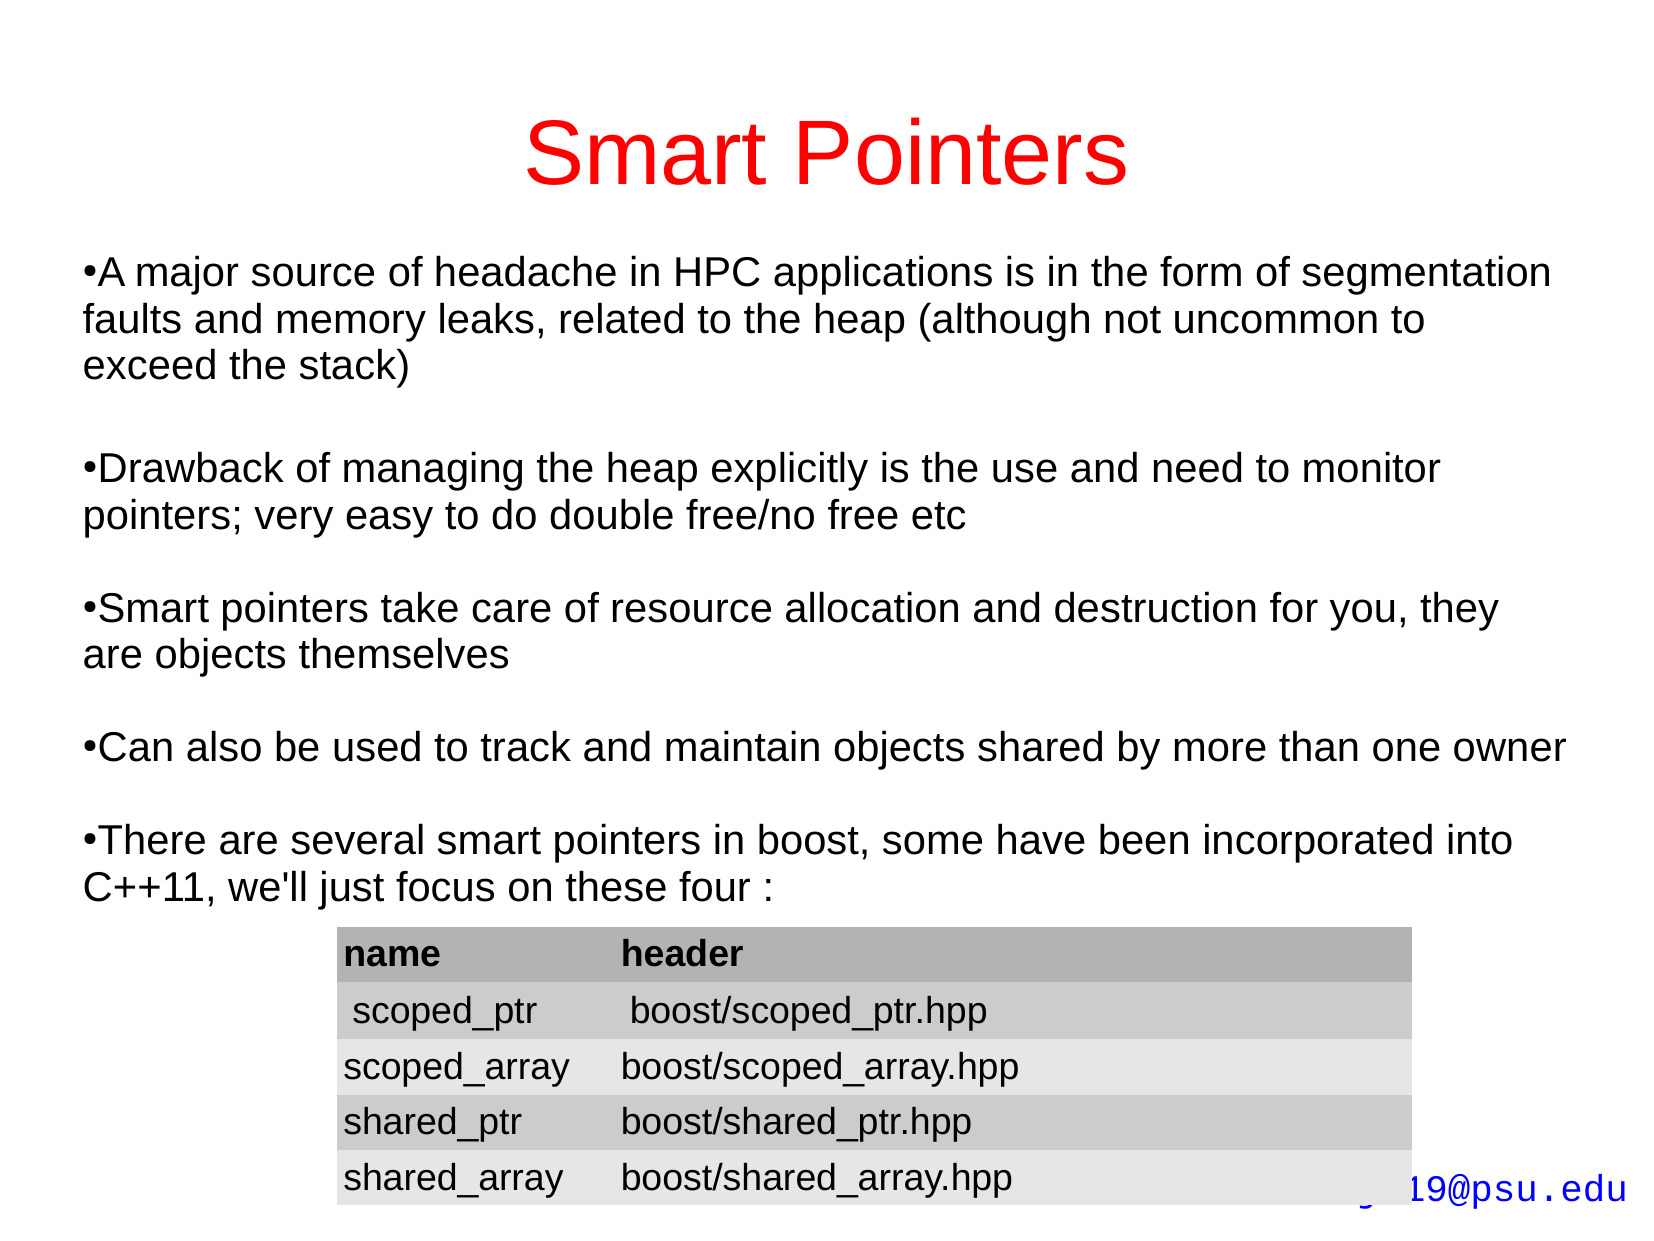

# Smart Pointers
A major source of headache in HPC applications is in the form of segmentation faults and memory leaks, related to the heap (although not uncommon to exceed the stack)
Drawback of managing the heap explicitly is the use and need to monitor pointers; very easy to do double free/no free etc
Smart pointers take care of resource allocation and destruction for you, they are objects themselves
Can also be used to track and maintain objects shared by more than one owner
There are several smart pointers in boost, some have been incorporated into C++11, we'll just focus on these four :
| name | header |
| --- | --- |
| scoped\_ptr | boost/scoped\_ptr.hpp |
| scoped\_array | boost/scoped\_array.hpp |
| shared\_ptr | boost/shared\_ptr.hpp |
| shared\_array | boost/shared\_array.hpp |
wjb19@psu.edu